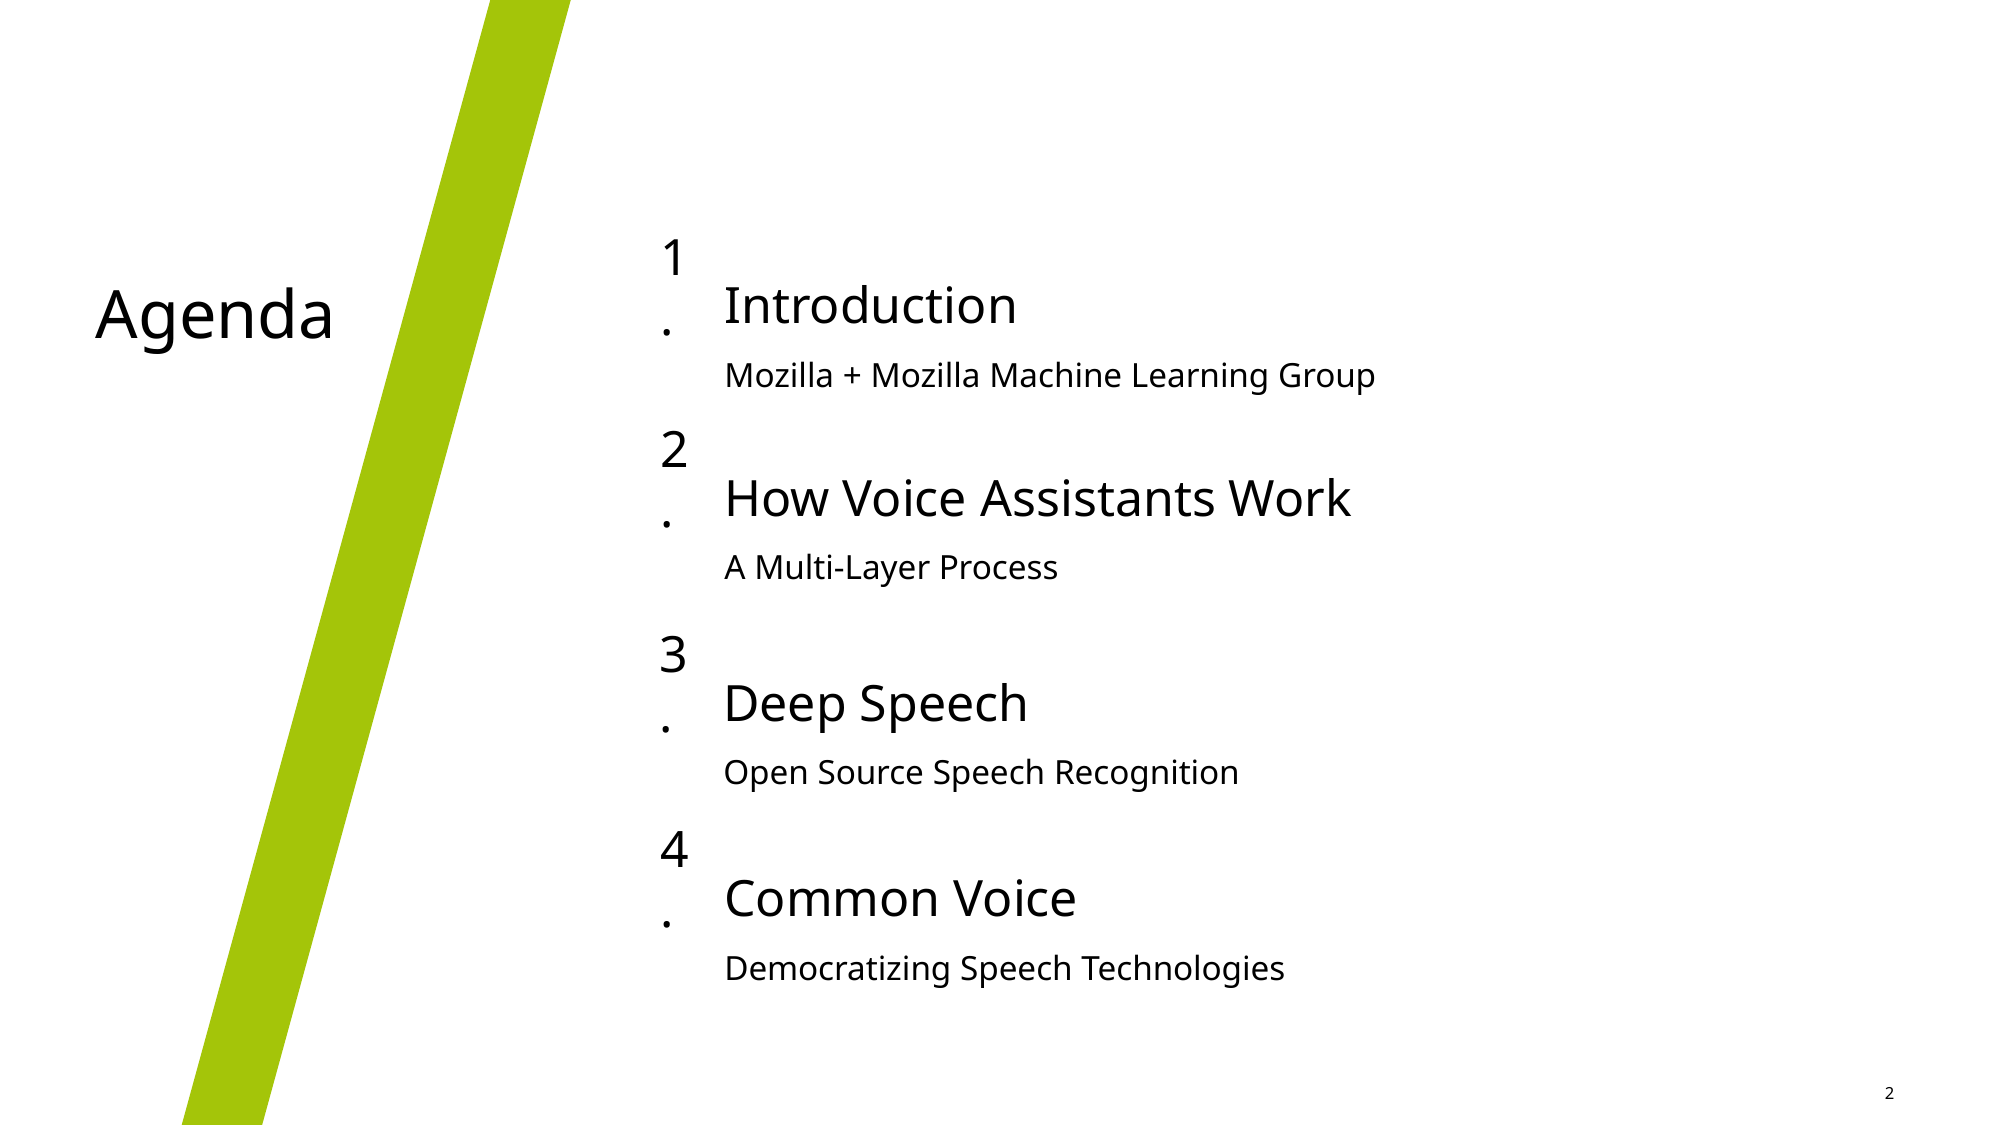

1.
Introduction
Mozilla + Mozilla Machine Learning Group
2.
How Voice Assistants Work
A Multi-Layer Process
# Deep Speech
3.
Open Source Speech Recognition
Common Voice
4.
Democratizing Speech Technologies